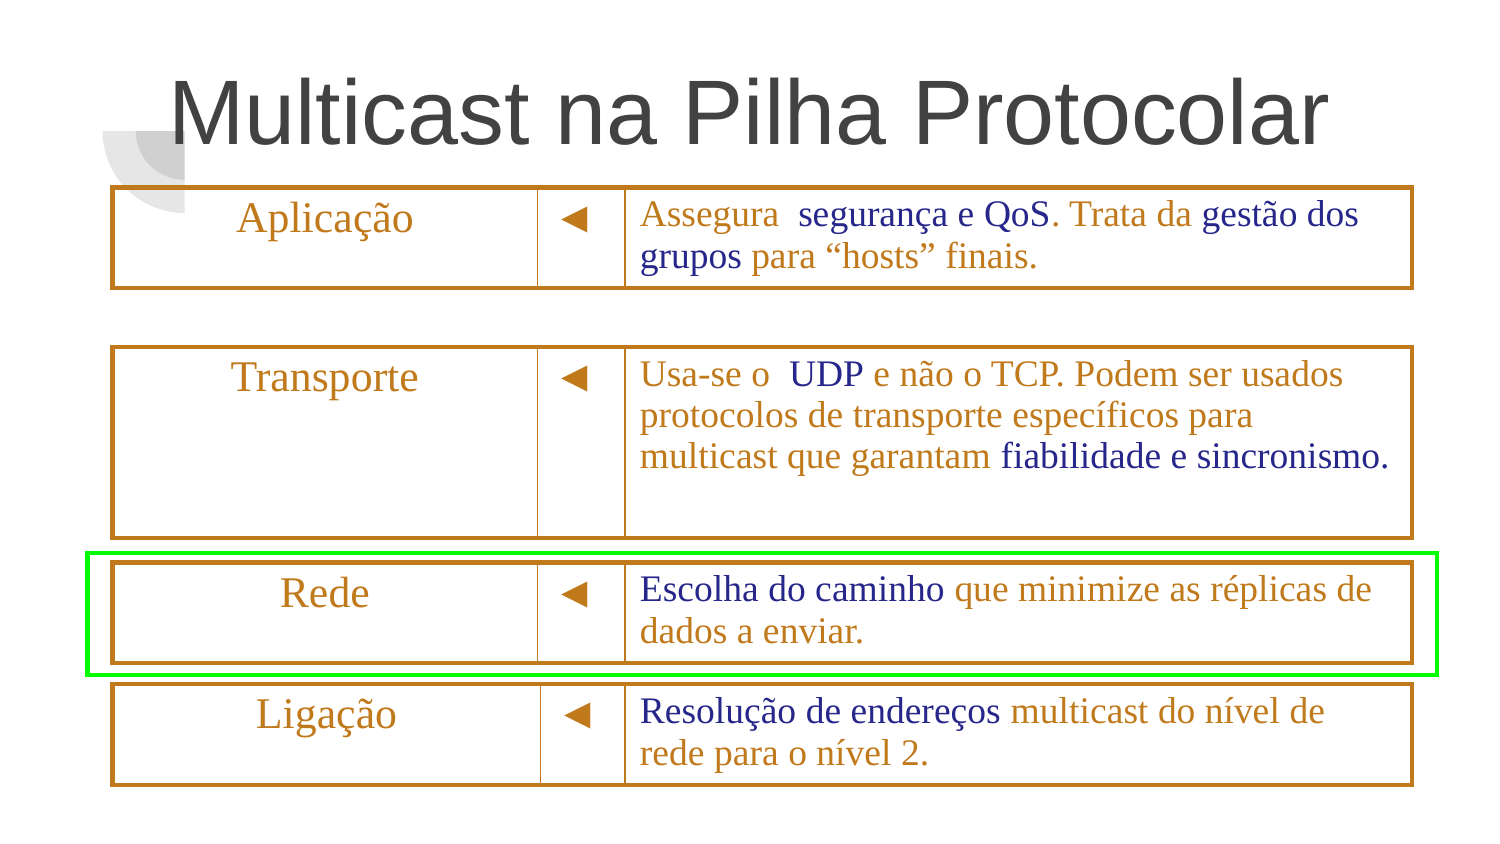

# Multicast na Pilha Protocolar
| Aplicação | ◄ | Assegura segurança e QoS. Trata da gestão dos grupos para “hosts” finais. |
| --- | --- | --- |
| Transporte | ◄ | Usa-se o UDP e não o TCP. Podem ser usados protocolos de transporte específicos para multicast que garantam fiabilidade e sincronismo. |
| --- | --- | --- |
| Rede | ◄ | Escolha do caminho que minimize as réplicas de dados a enviar. |
| --- | --- | --- |
| Ligação | ◄ | Resolução de endereços multicast do nível de rede para o nível 2. |
| --- | --- | --- |